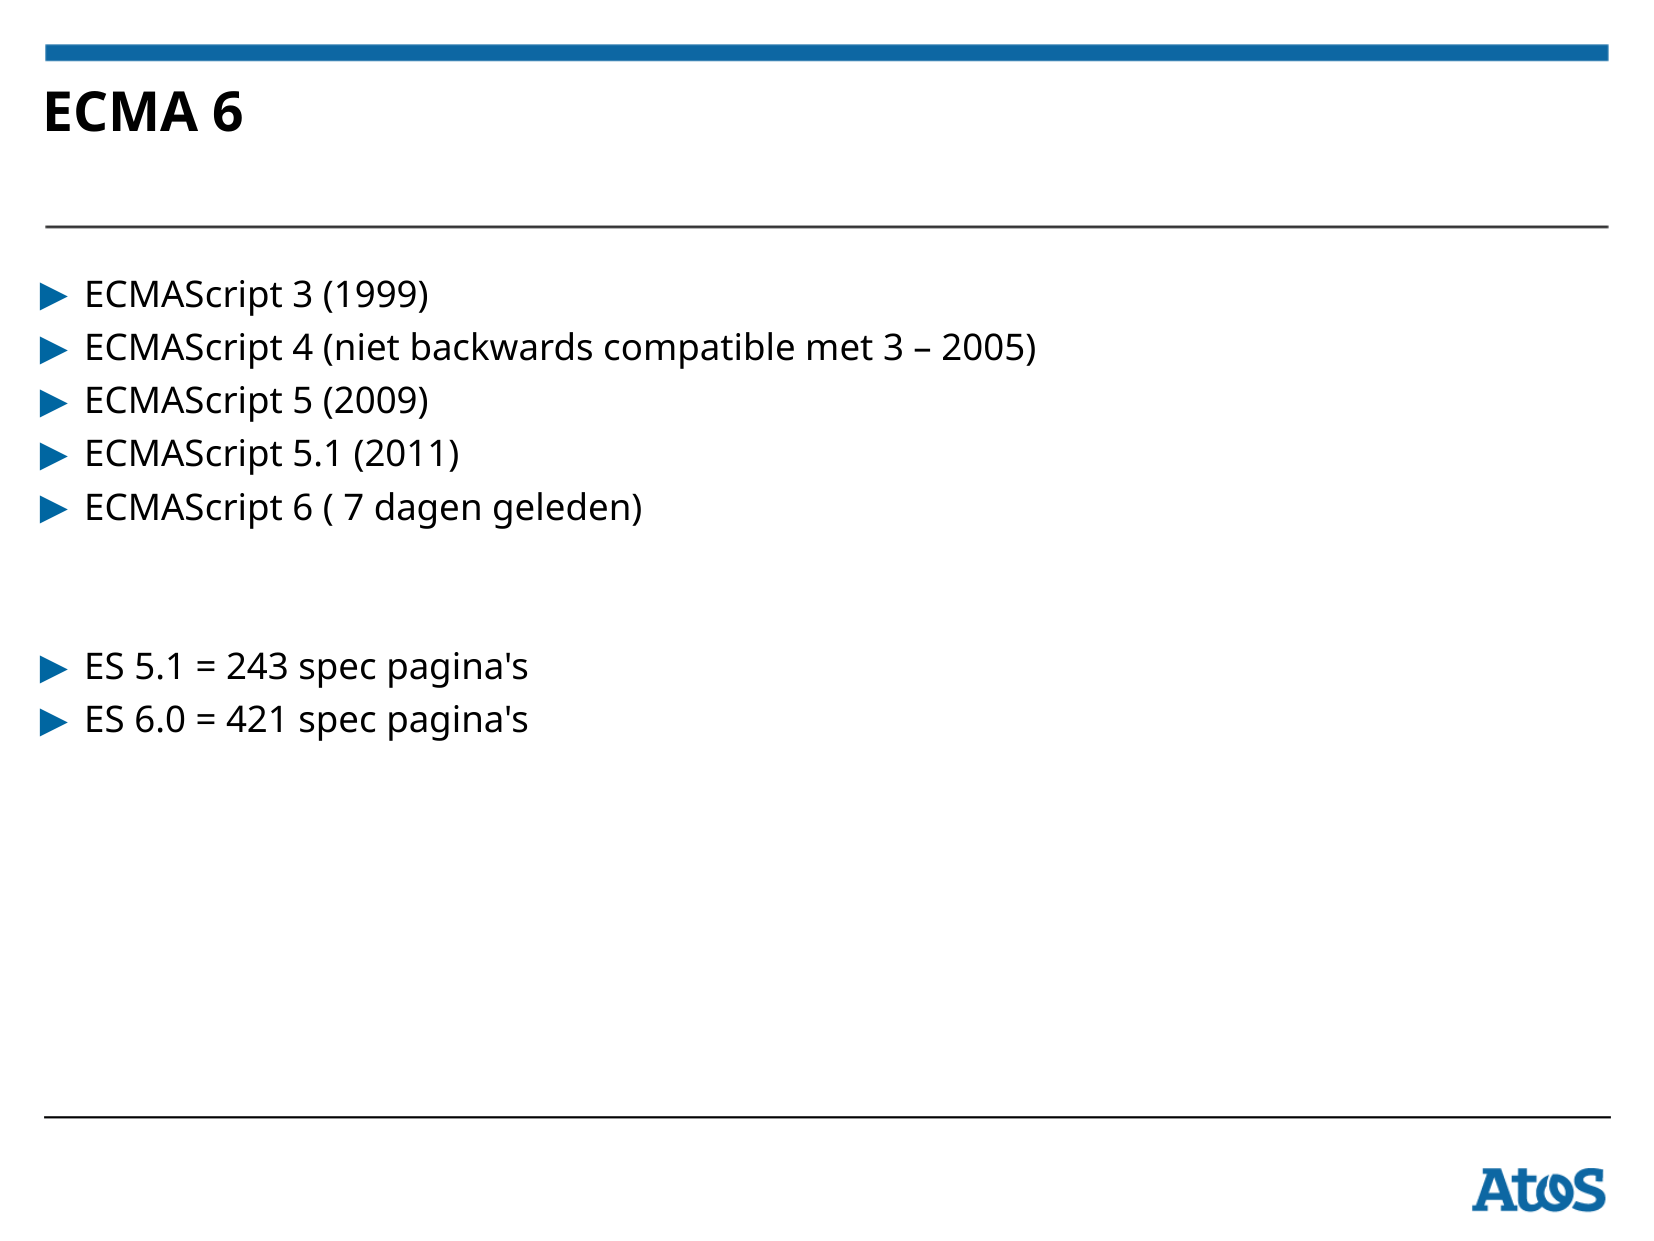

# ECMA 6
ECMAScript 3 (1999)
ECMAScript 4 (niet backwards compatible met 3 – 2005)
ECMAScript 5 (2009)
ECMAScript 5.1 (2011)
ECMAScript 6 ( 7 dagen geleden)
ES 5.1 = 243 spec pagina's
ES 6.0 = 421 spec pagina's